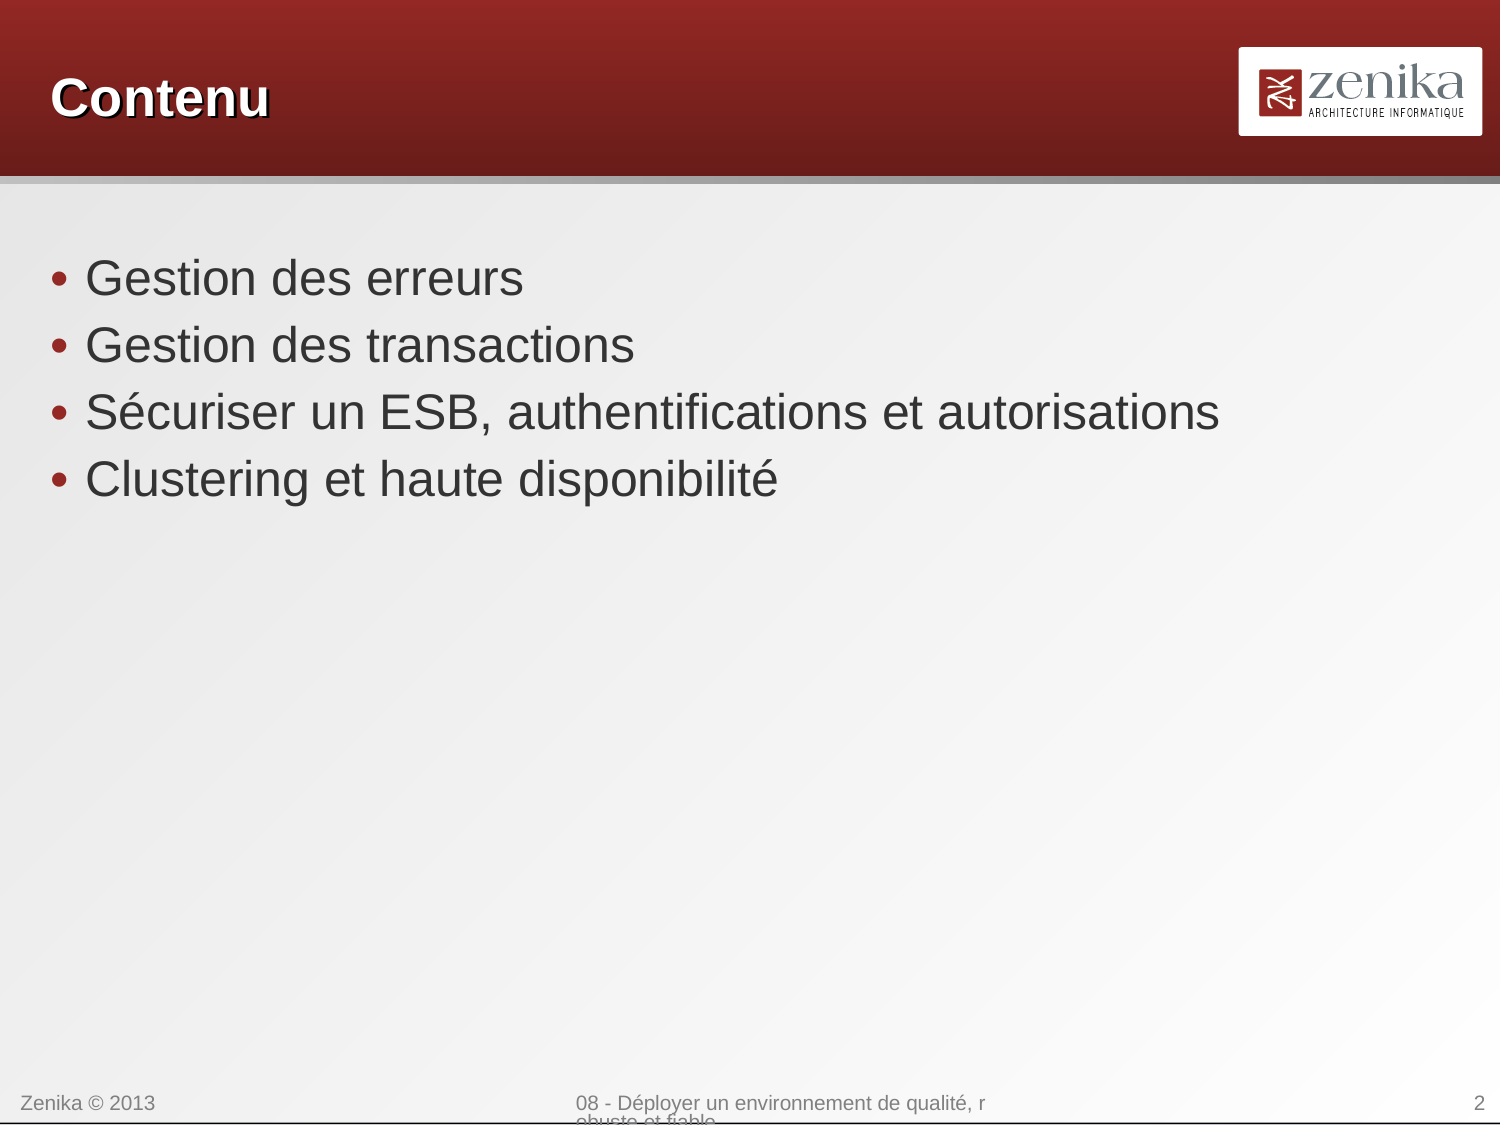

# Contenu
Gestion des erreurs
Gestion des transactions
Sécuriser un ESB, authentifications et autorisations
Clustering et haute disponibilité